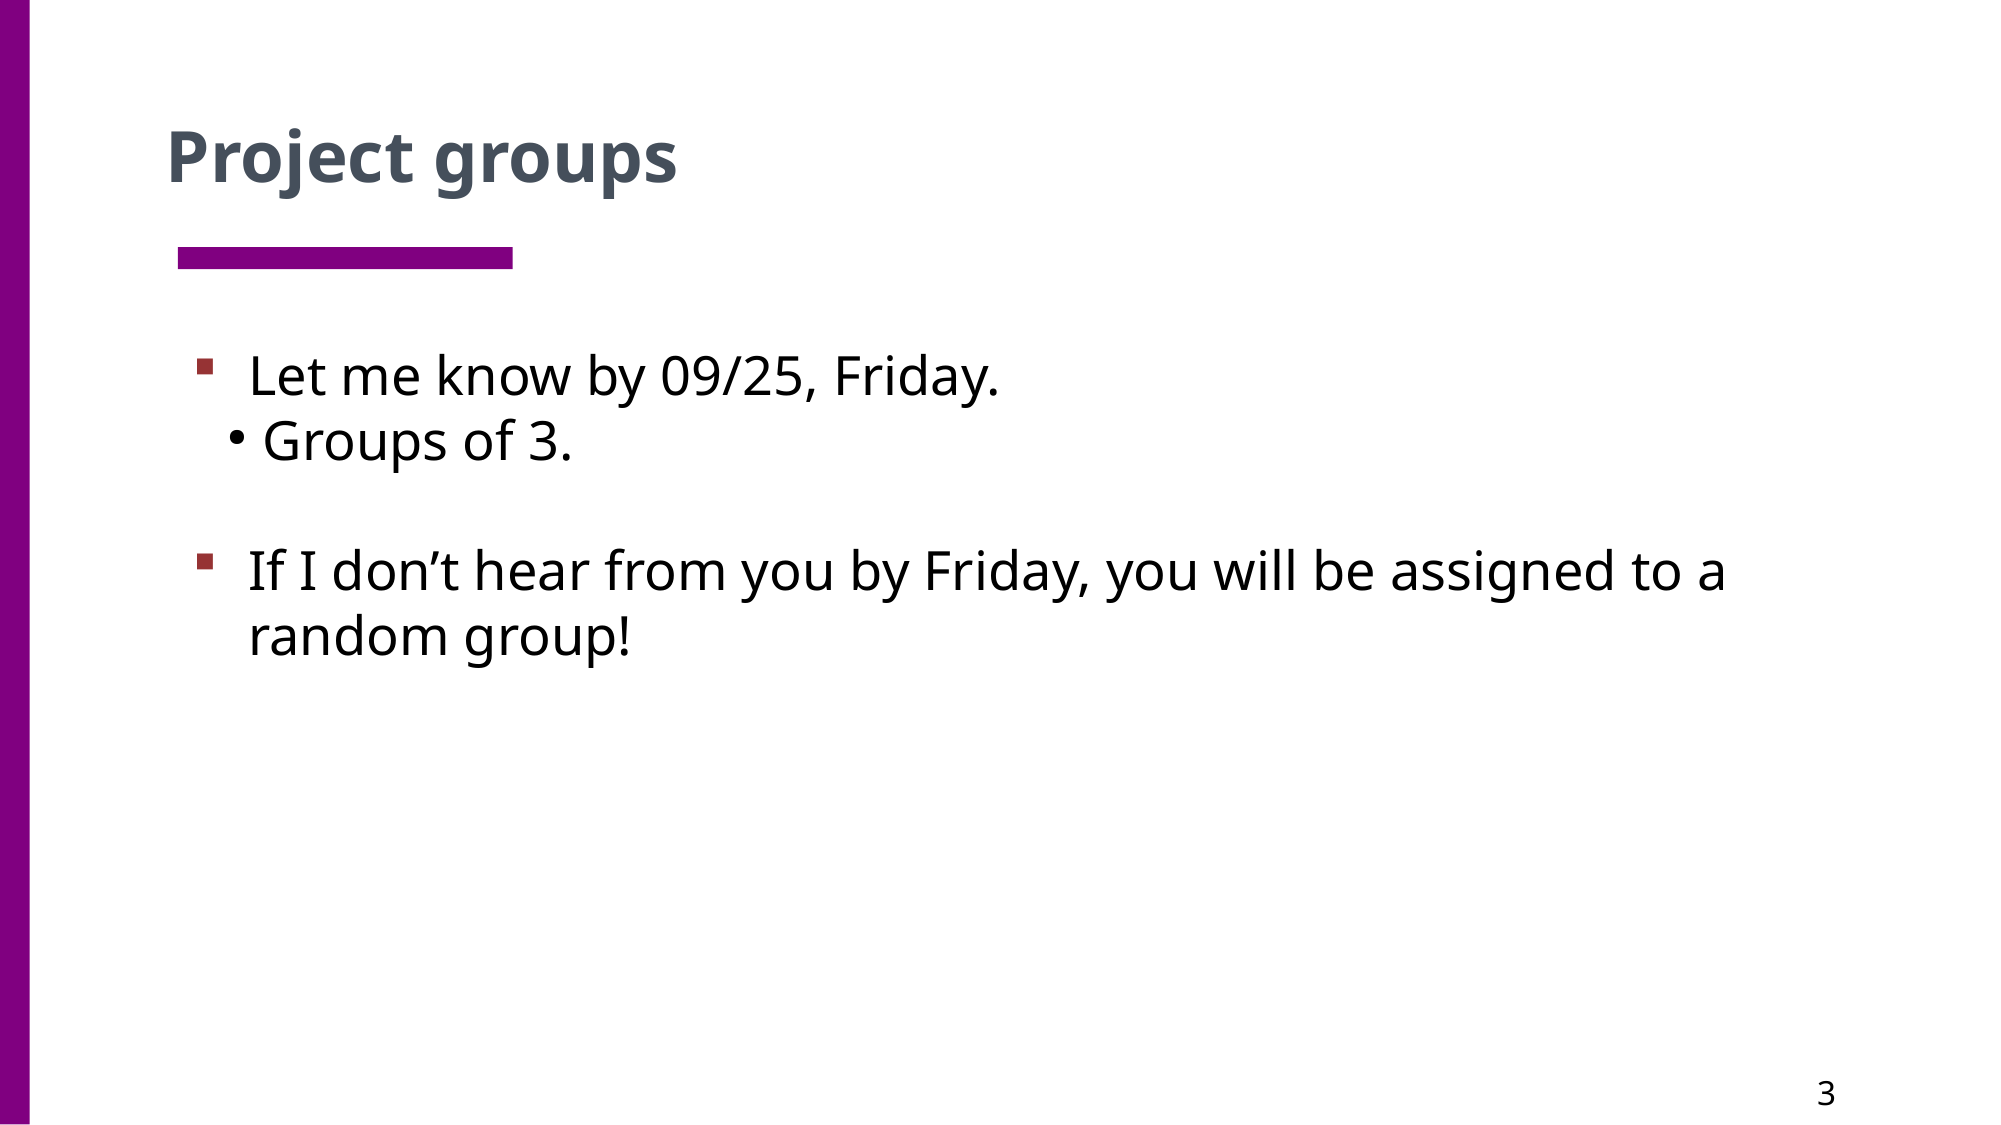

Project groups
Let me know by 09/25, Friday.
Groups of 3.
If I don’t hear from you by Friday, you will be assigned to a random group!